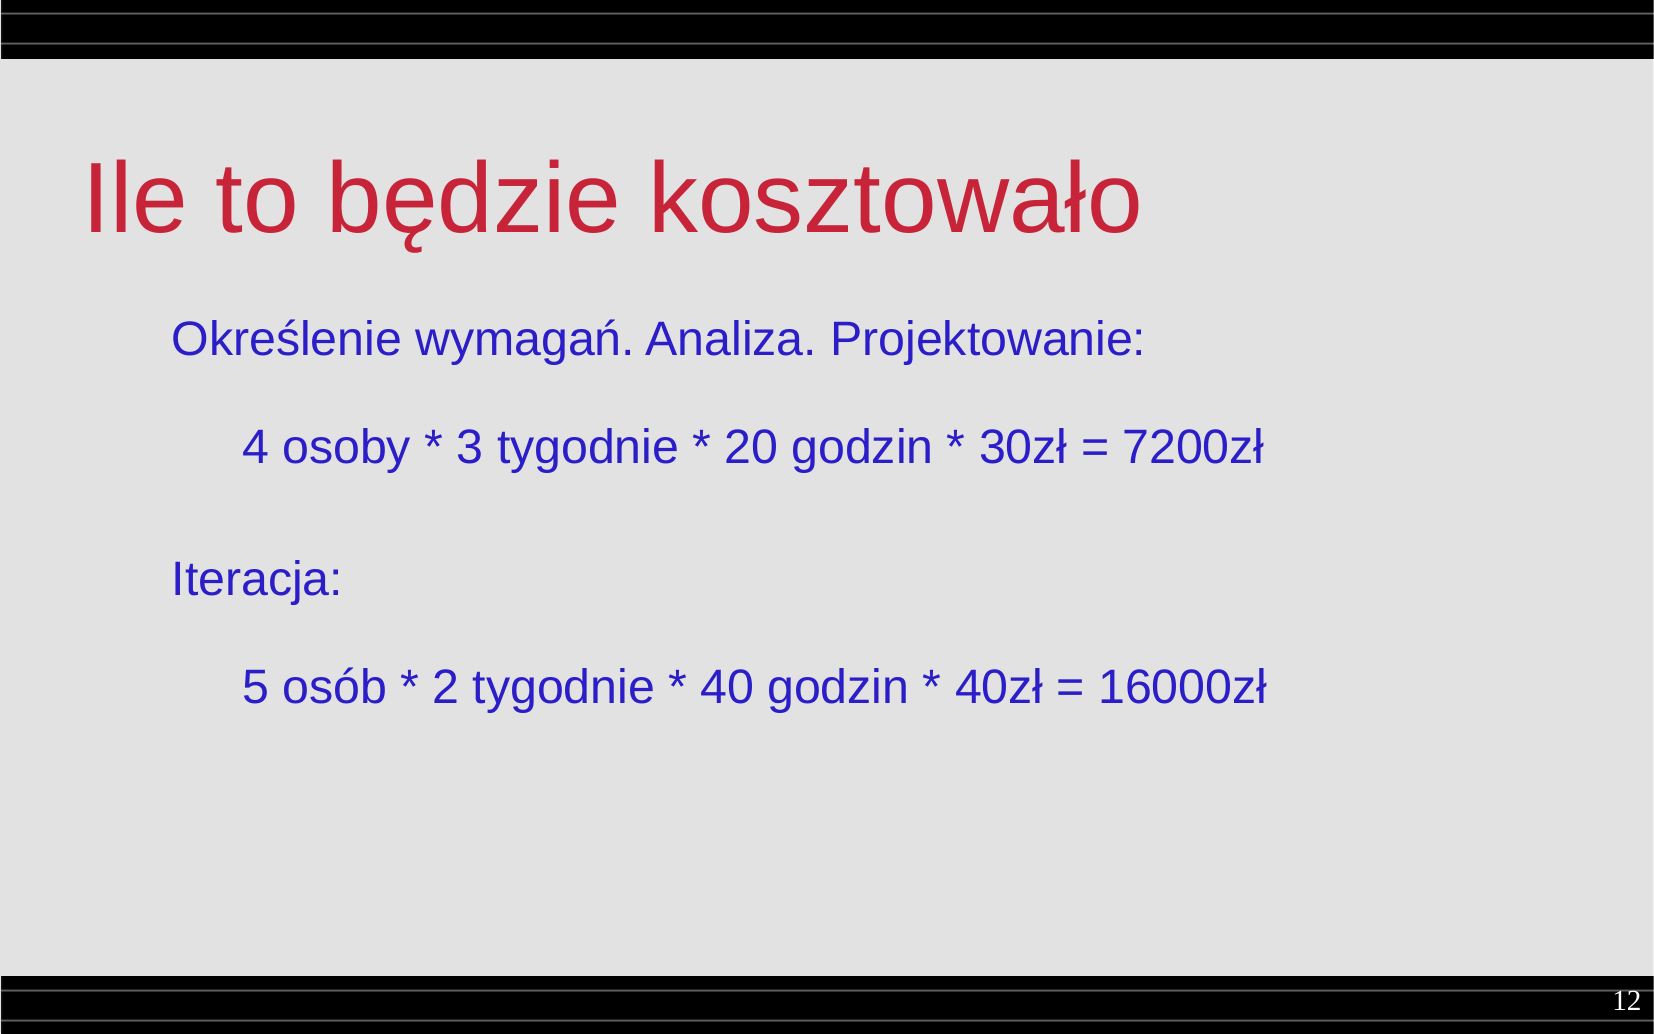

# Ile to będzie kosztowało
Określenie wymagań. Analiza. Projektowanie:
4 osoby * 3 tygodnie * 20 godzin * 30zł = 7200zł
Iteracja:
5 osób * 2 tygodnie * 40 godzin * 40zł = 16000zł